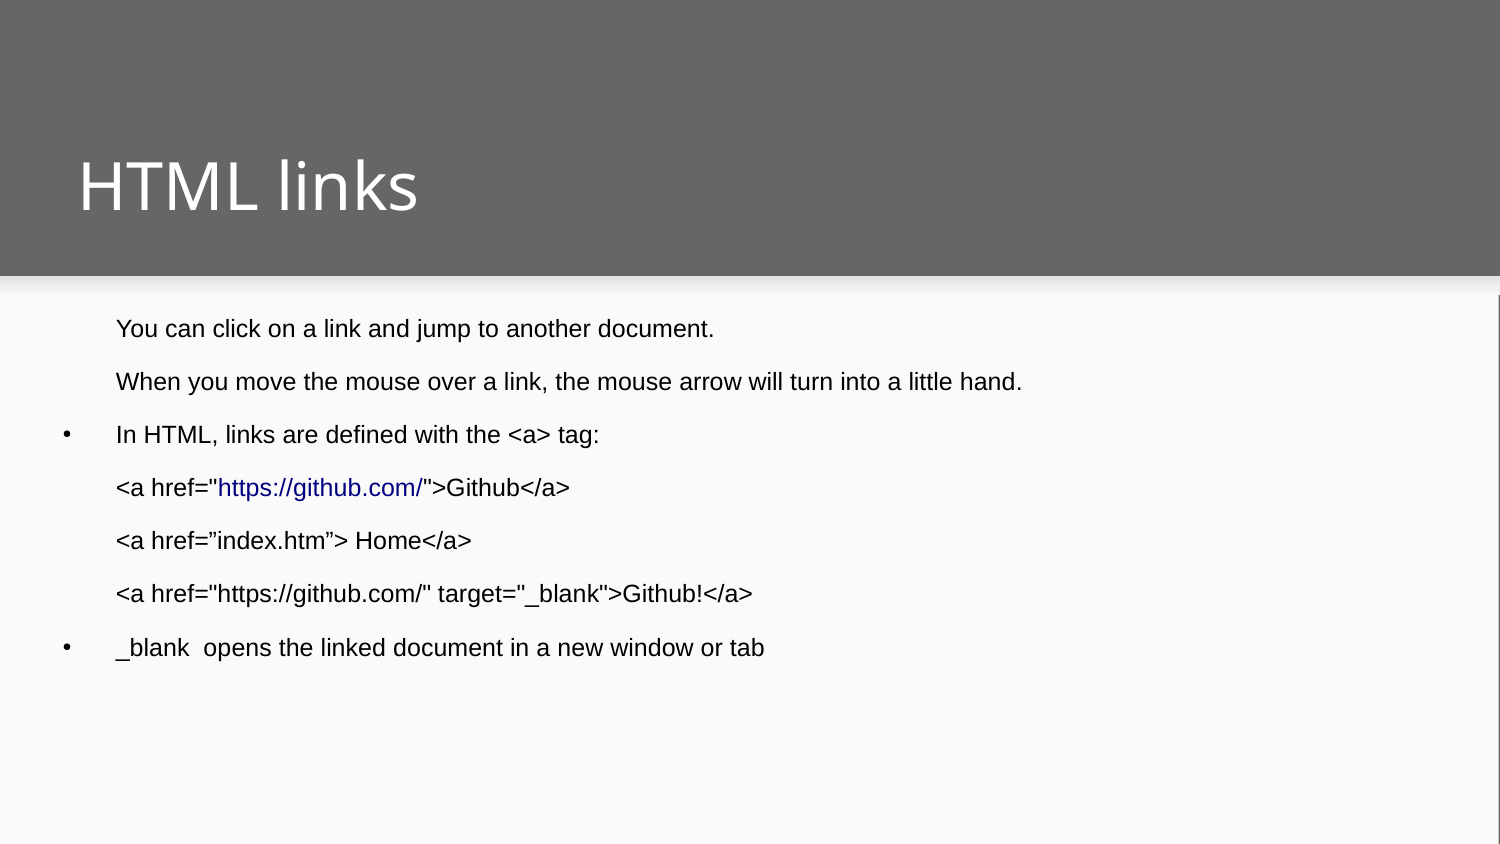

# HTML links
You can click on a link and jump to another document.
When you move the mouse over a link, the mouse arrow will turn into a little hand.
In HTML, links are defined with the <a> tag:
<a href="https://github.com/">Github</a>
<a href=”index.htm”> Home</a>
<a href="https://github.com/" target="_blank">Github!</a>
_blank opens the linked document in a new window or tab